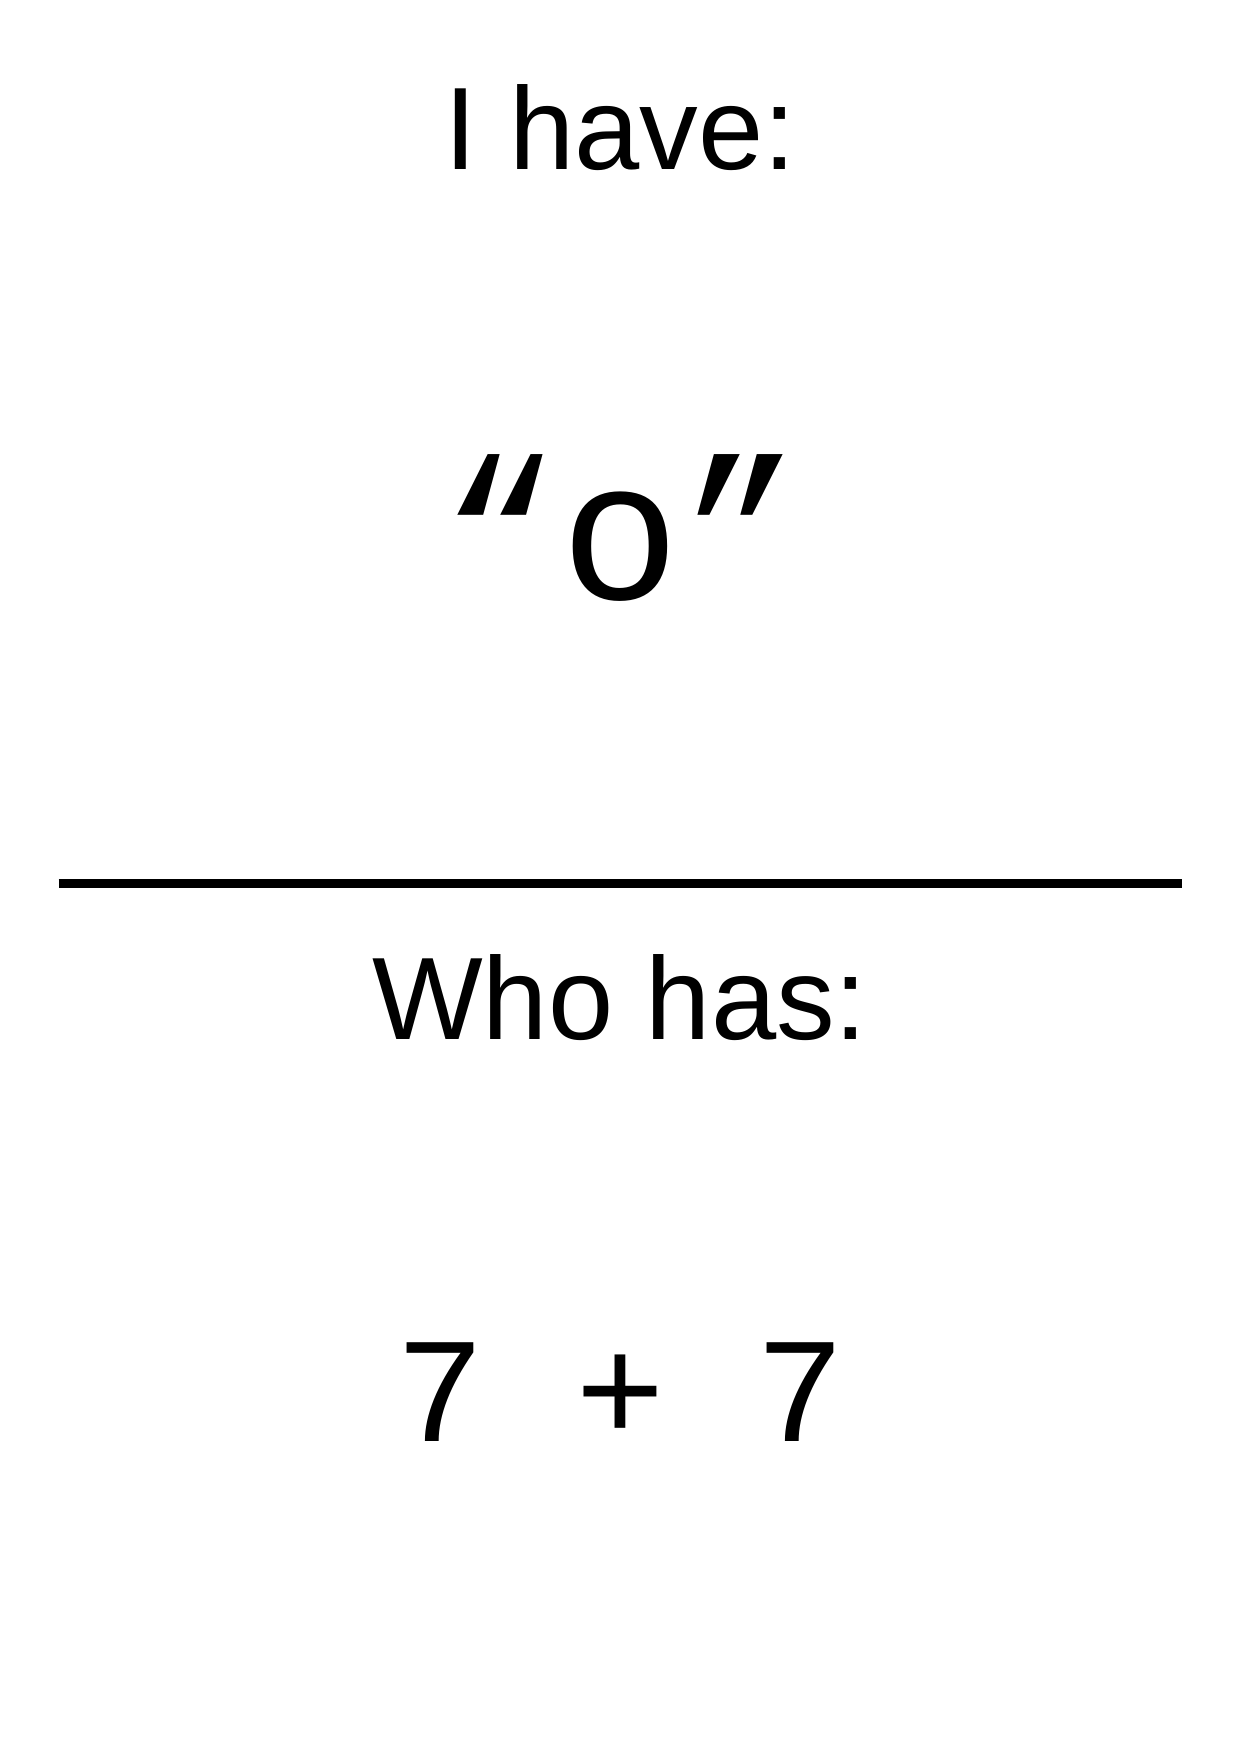

# I have:
“o”
Who has:
7 + 7